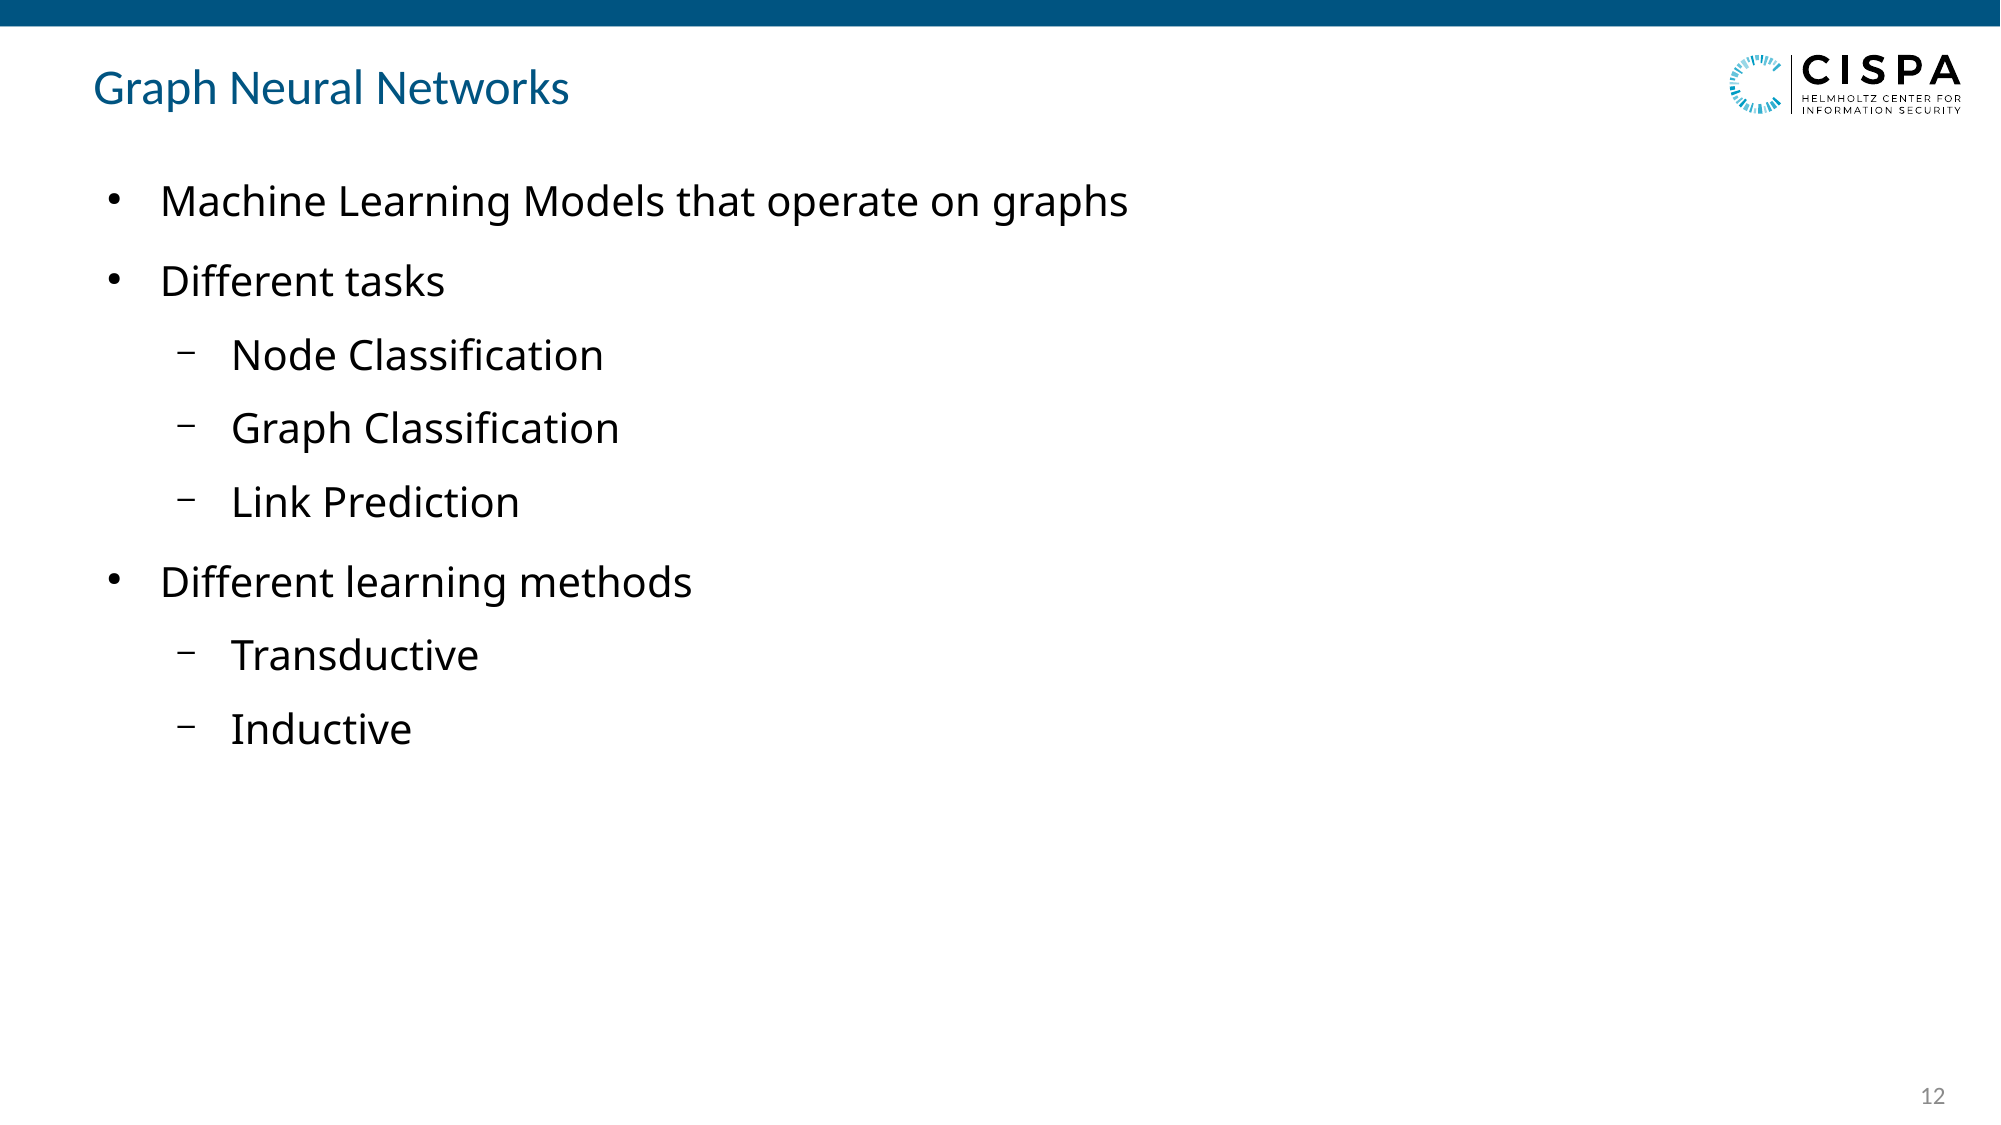

# Graph Neural Networks
Machine Learning Models that operate on graphs
Different tasks
Node Classification
Graph Classification
Link Prediction
Different learning methods
Transductive
Inductive